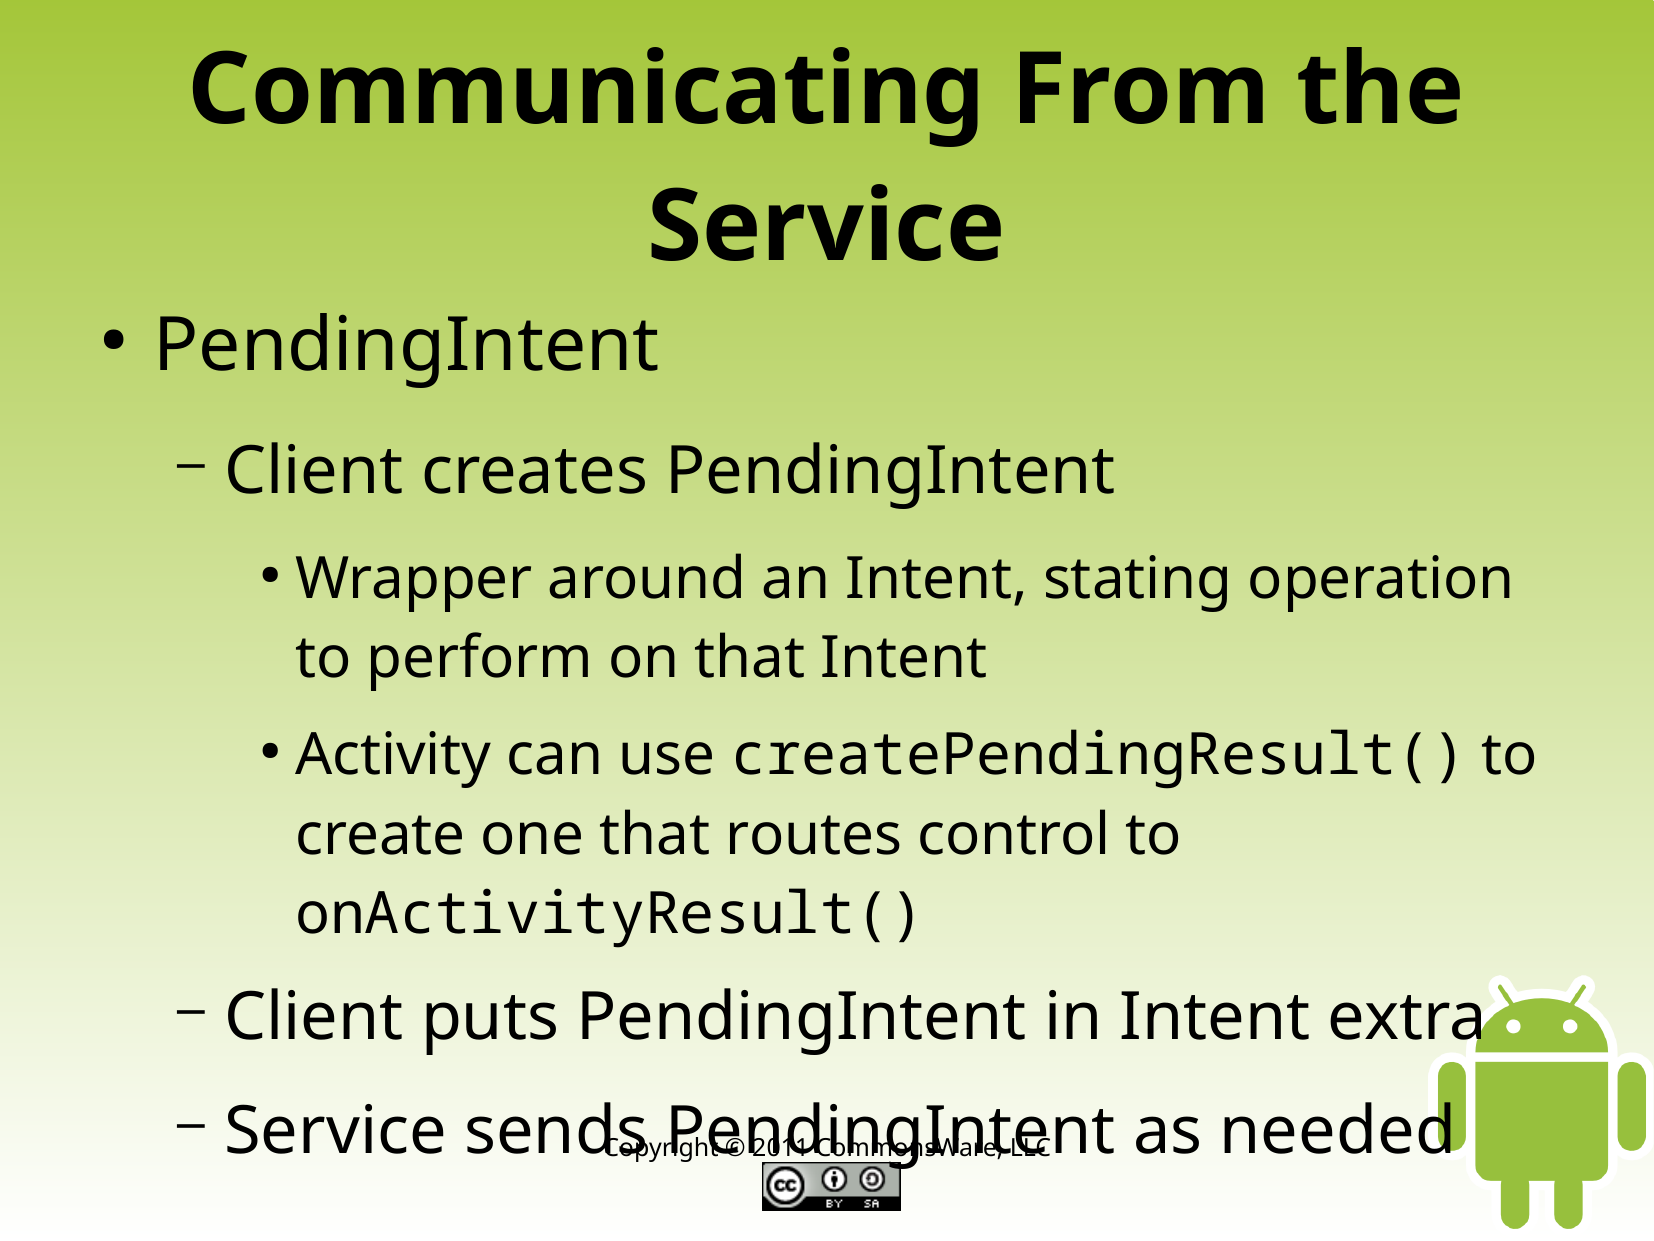

# Communicating From the Service
PendingIntent
Client creates PendingIntent
Wrapper around an Intent, stating operation to perform on that Intent
Activity can use createPendingResult() to create one that routes control to onActivityResult()
Client puts PendingIntent in Intent extra
Service sends PendingIntent as needed